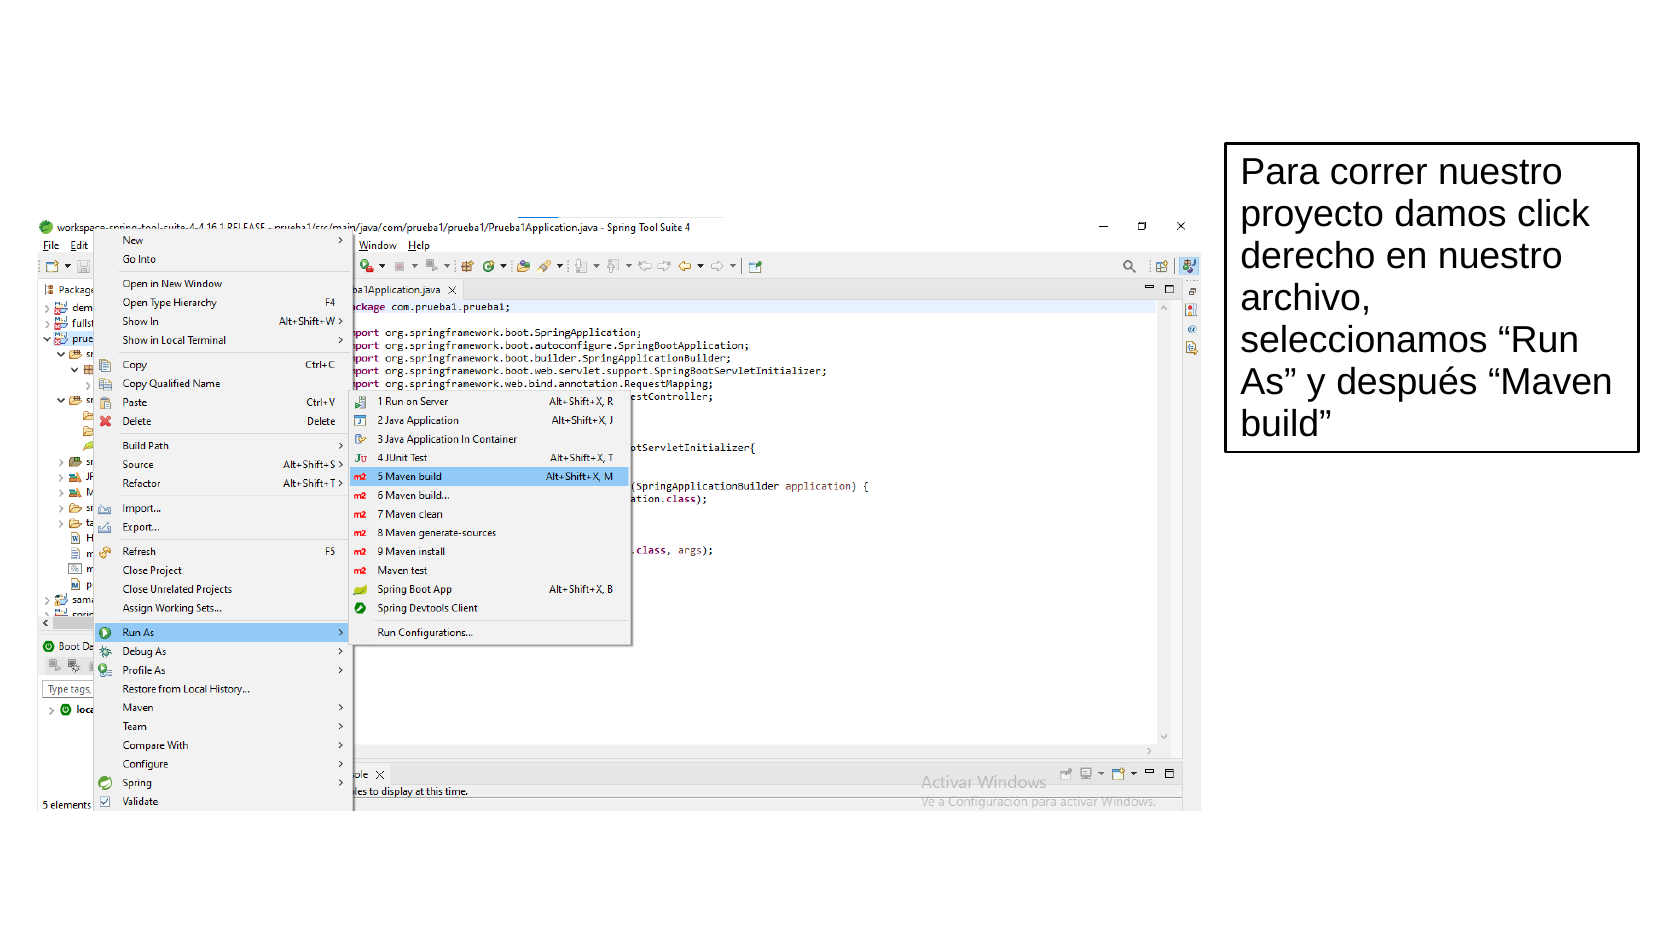

#
Para correr nuestro proyecto damos click derecho en nuestro archivo, seleccionamos “Run As” y después “Maven build”